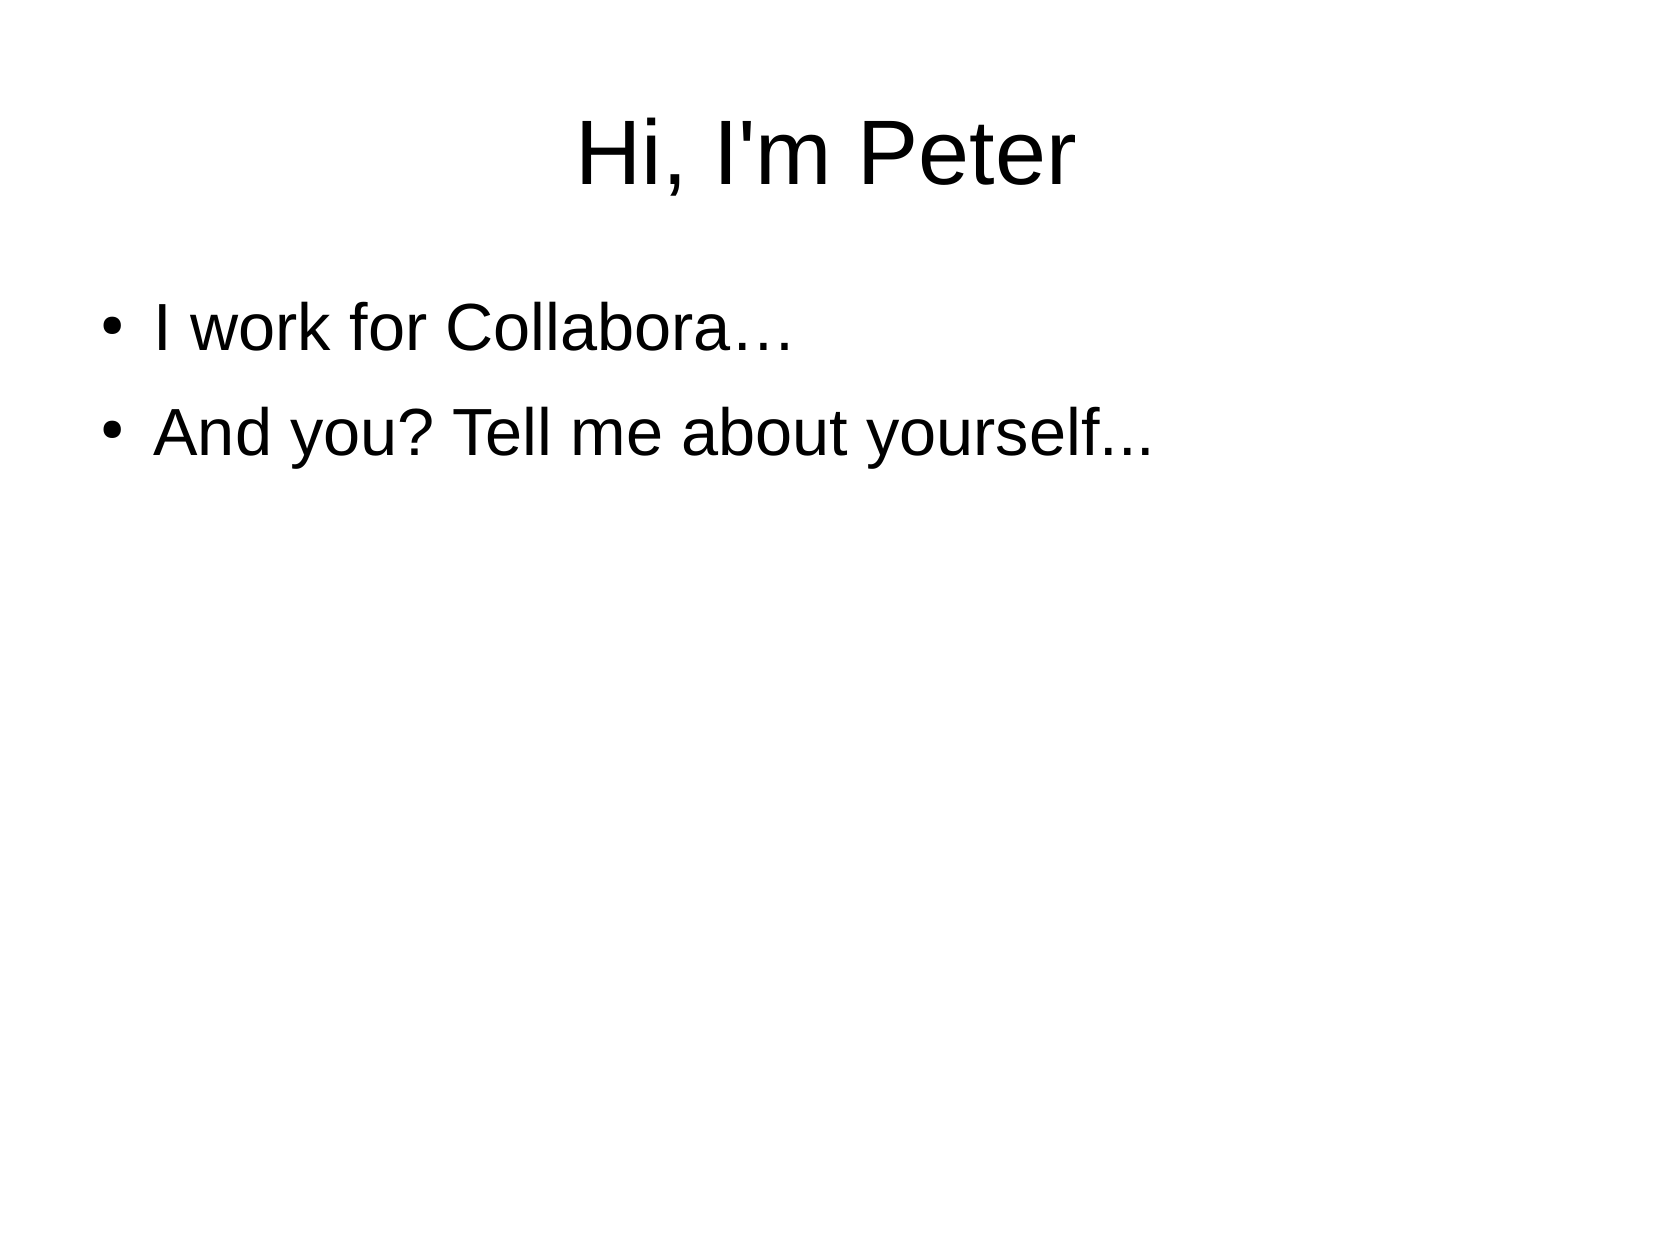

# Hi, I'm Peter
I work for Collabora…
And you? Tell me about yourself...